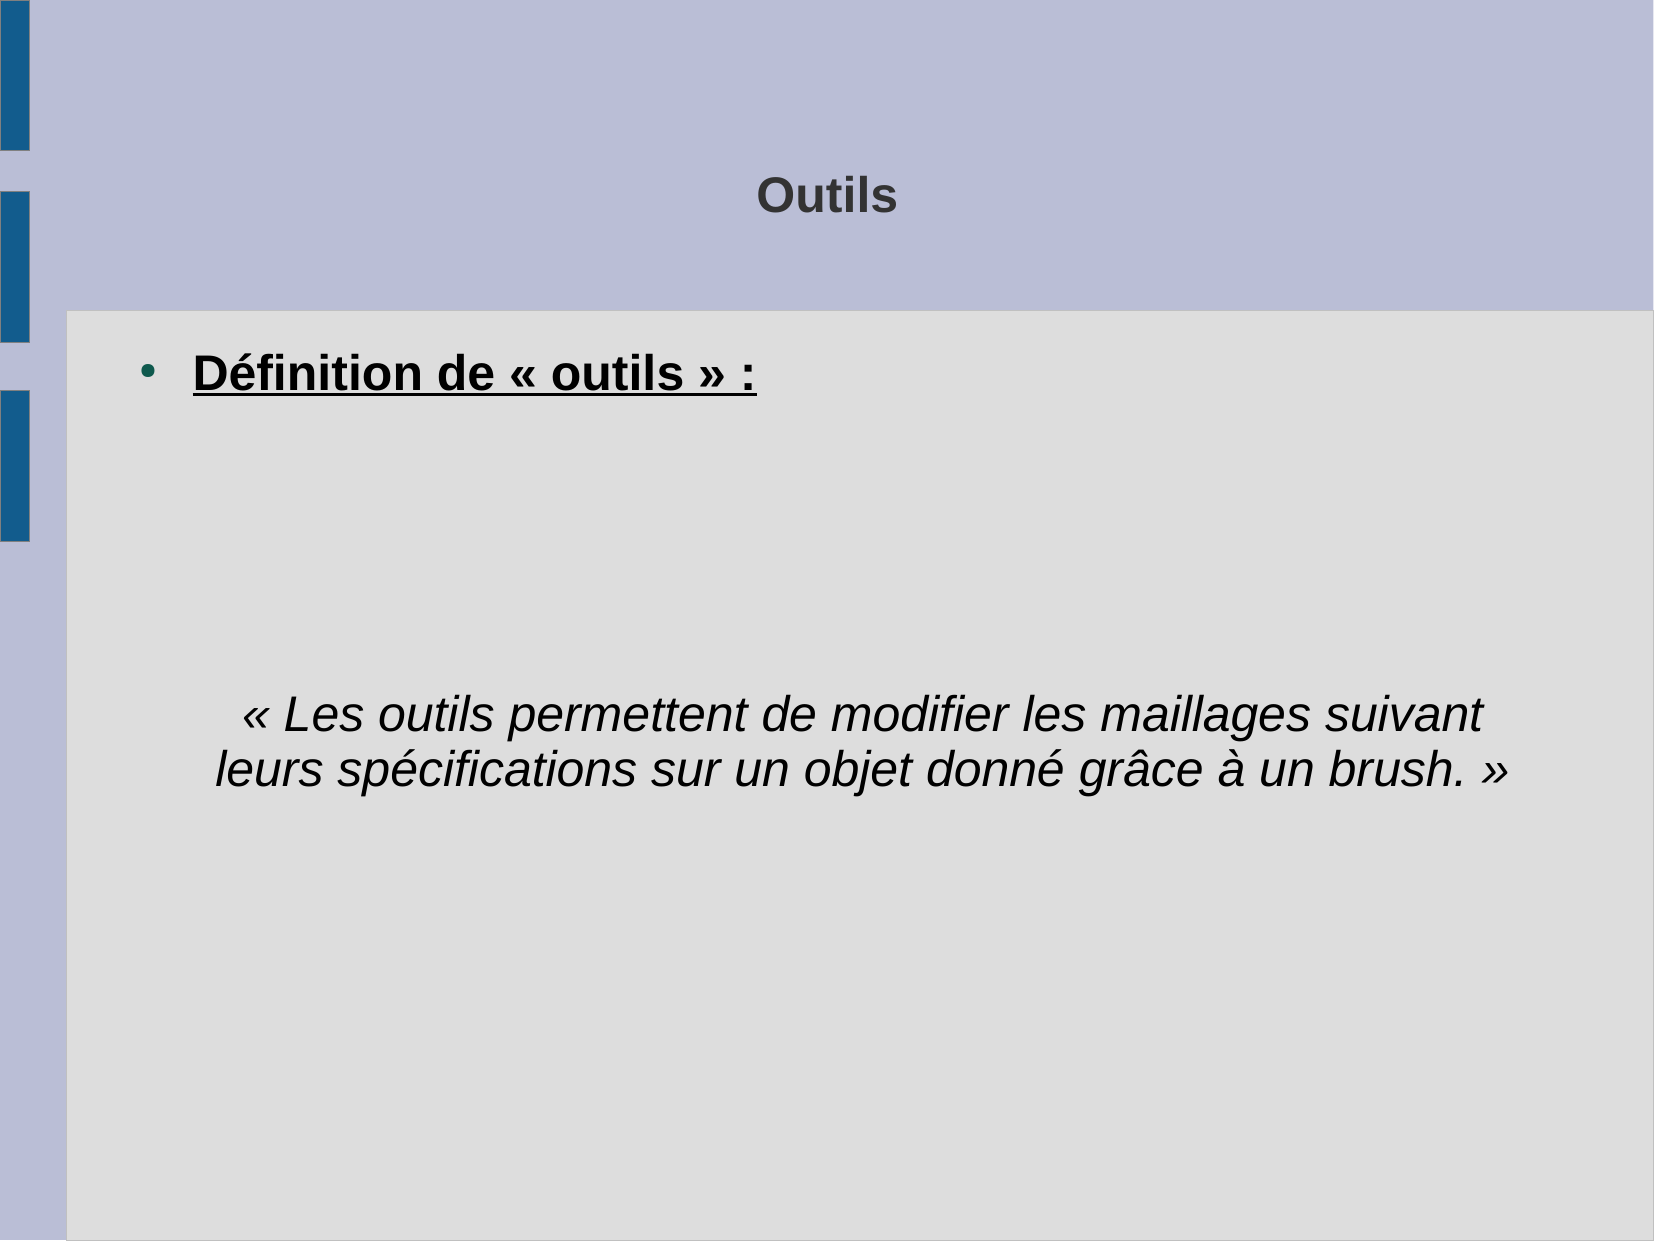

# Outils
Définition de « outils » :
« Les outils permettent de modifier les maillages suivant leurs spécifications sur un objet donné grâce à un brush. »